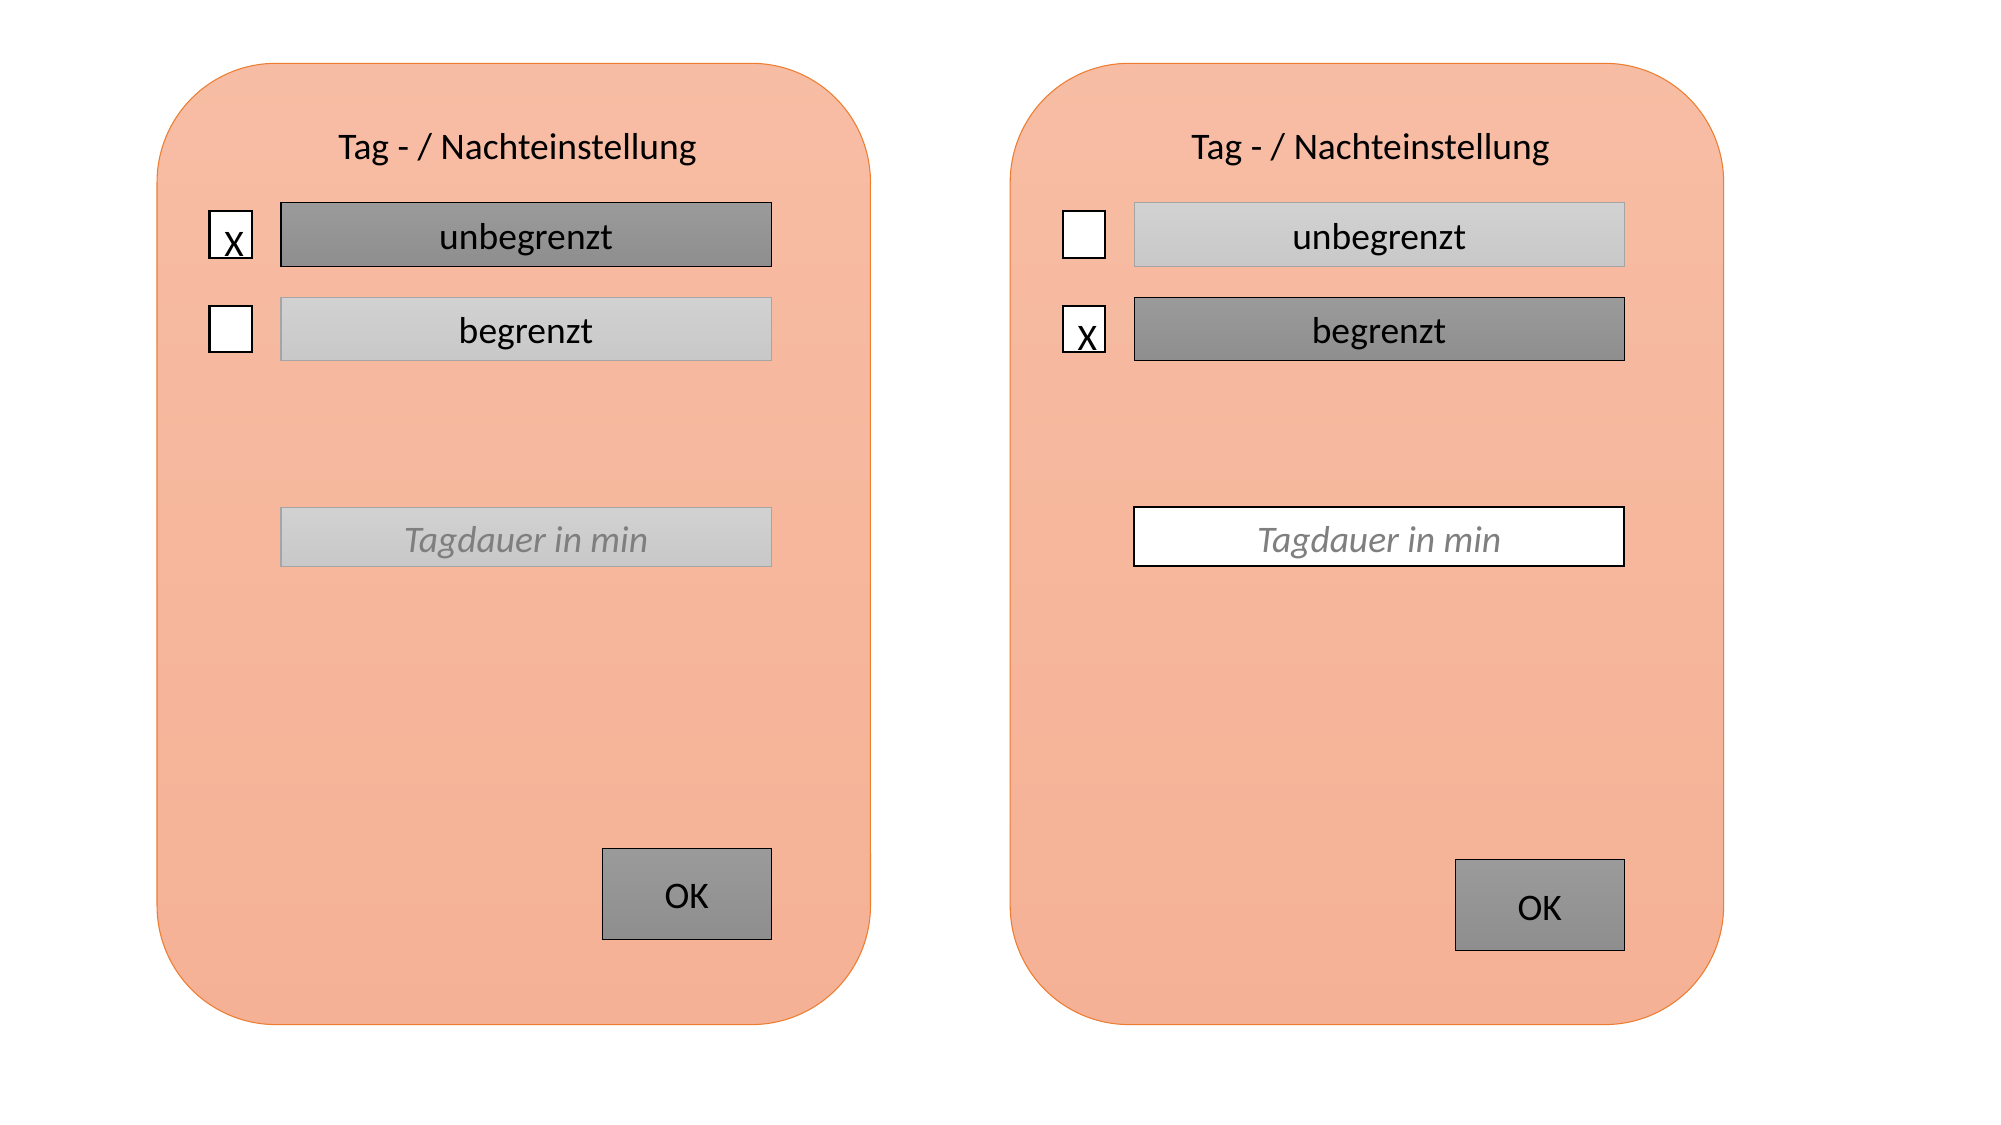

Tag - / Nachteinstellung
Tag - / Nachteinstellung
unbegrenzt
unbegrenzt
X
begrenzt
begrenzt
X
Tagdauer in min
Tagdauer in min
OK
OK